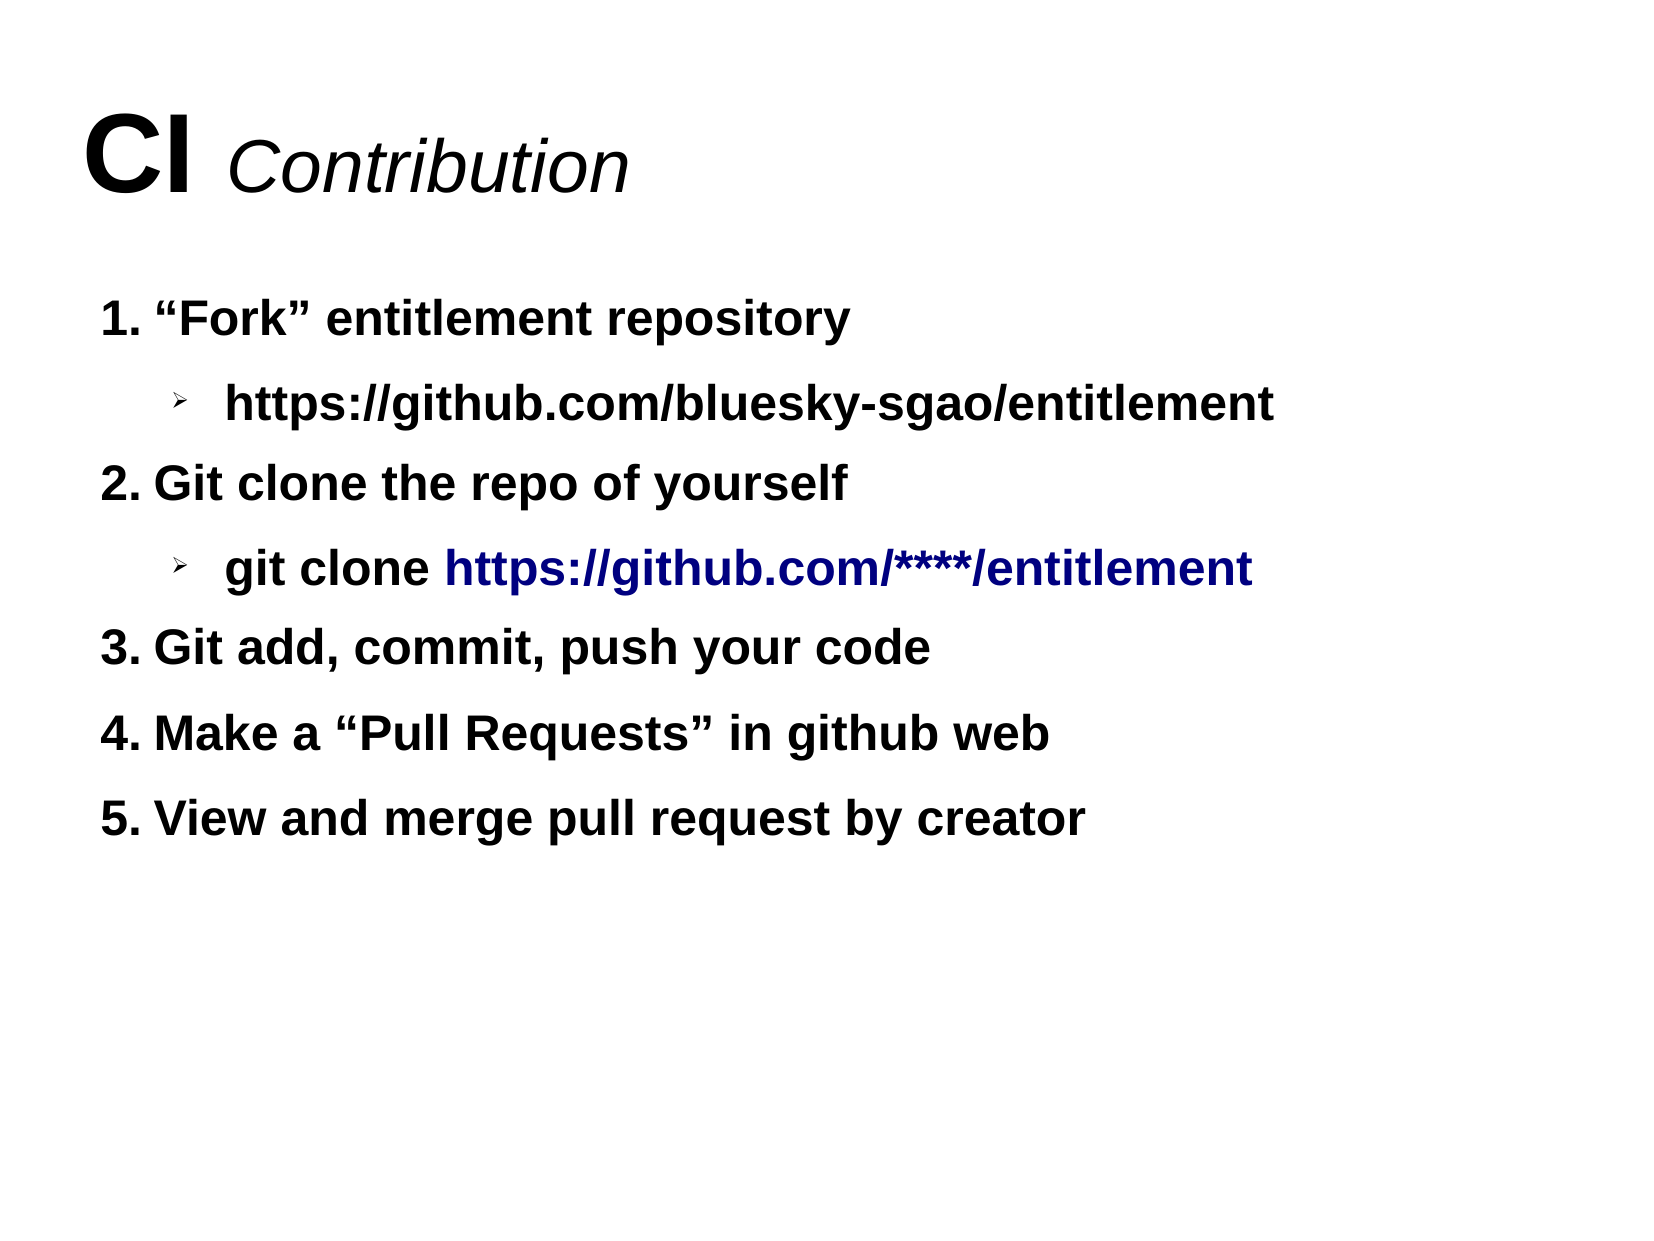

# CI Contribution
“Fork” entitlement repository
https://github.com/bluesky-sgao/entitlement
Git clone the repo of yourself
git clone https://github.com/****/entitlement
Git add, commit, push your code
Make a “Pull Requests” in github web
View and merge pull request by creator